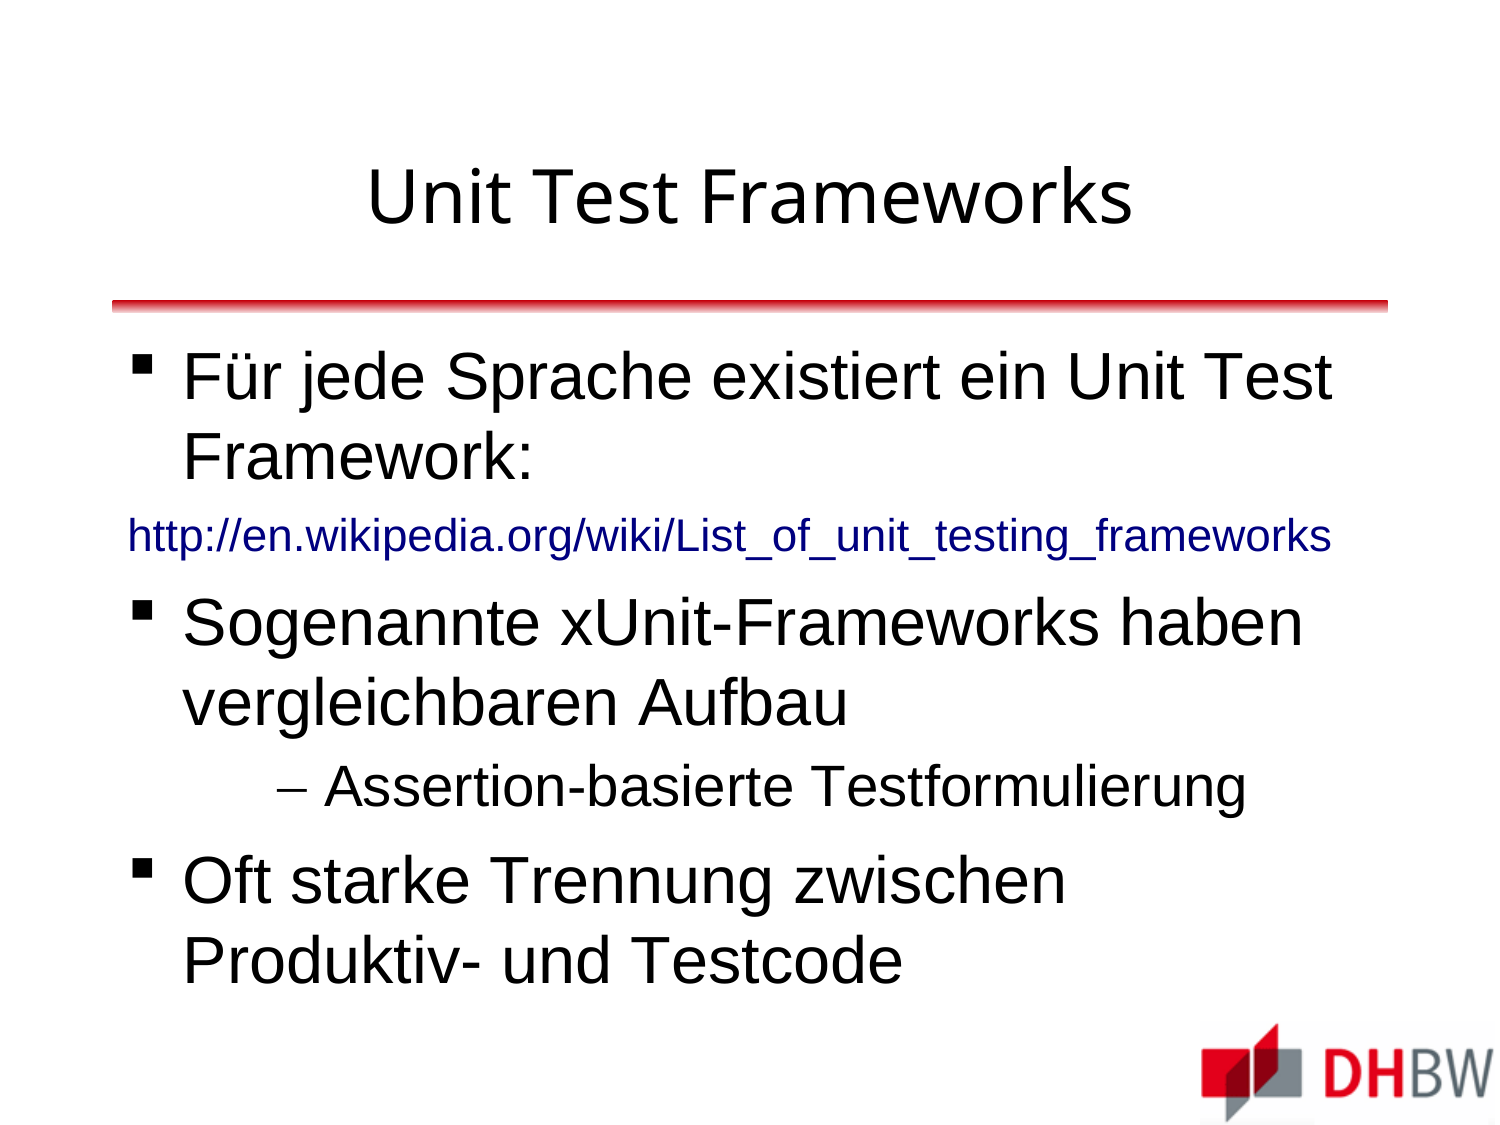

# Unit Test Frameworks
Für jede Sprache existiert ein Unit Test Framework:
http://en.wikipedia.org/wiki/List_of_unit_testing_frameworks
Sogenannte xUnit-Frameworks haben vergleichbaren Aufbau
Assertion-basierte Testformulierung
Oft starke Trennung zwischen Produktiv- und Testcode